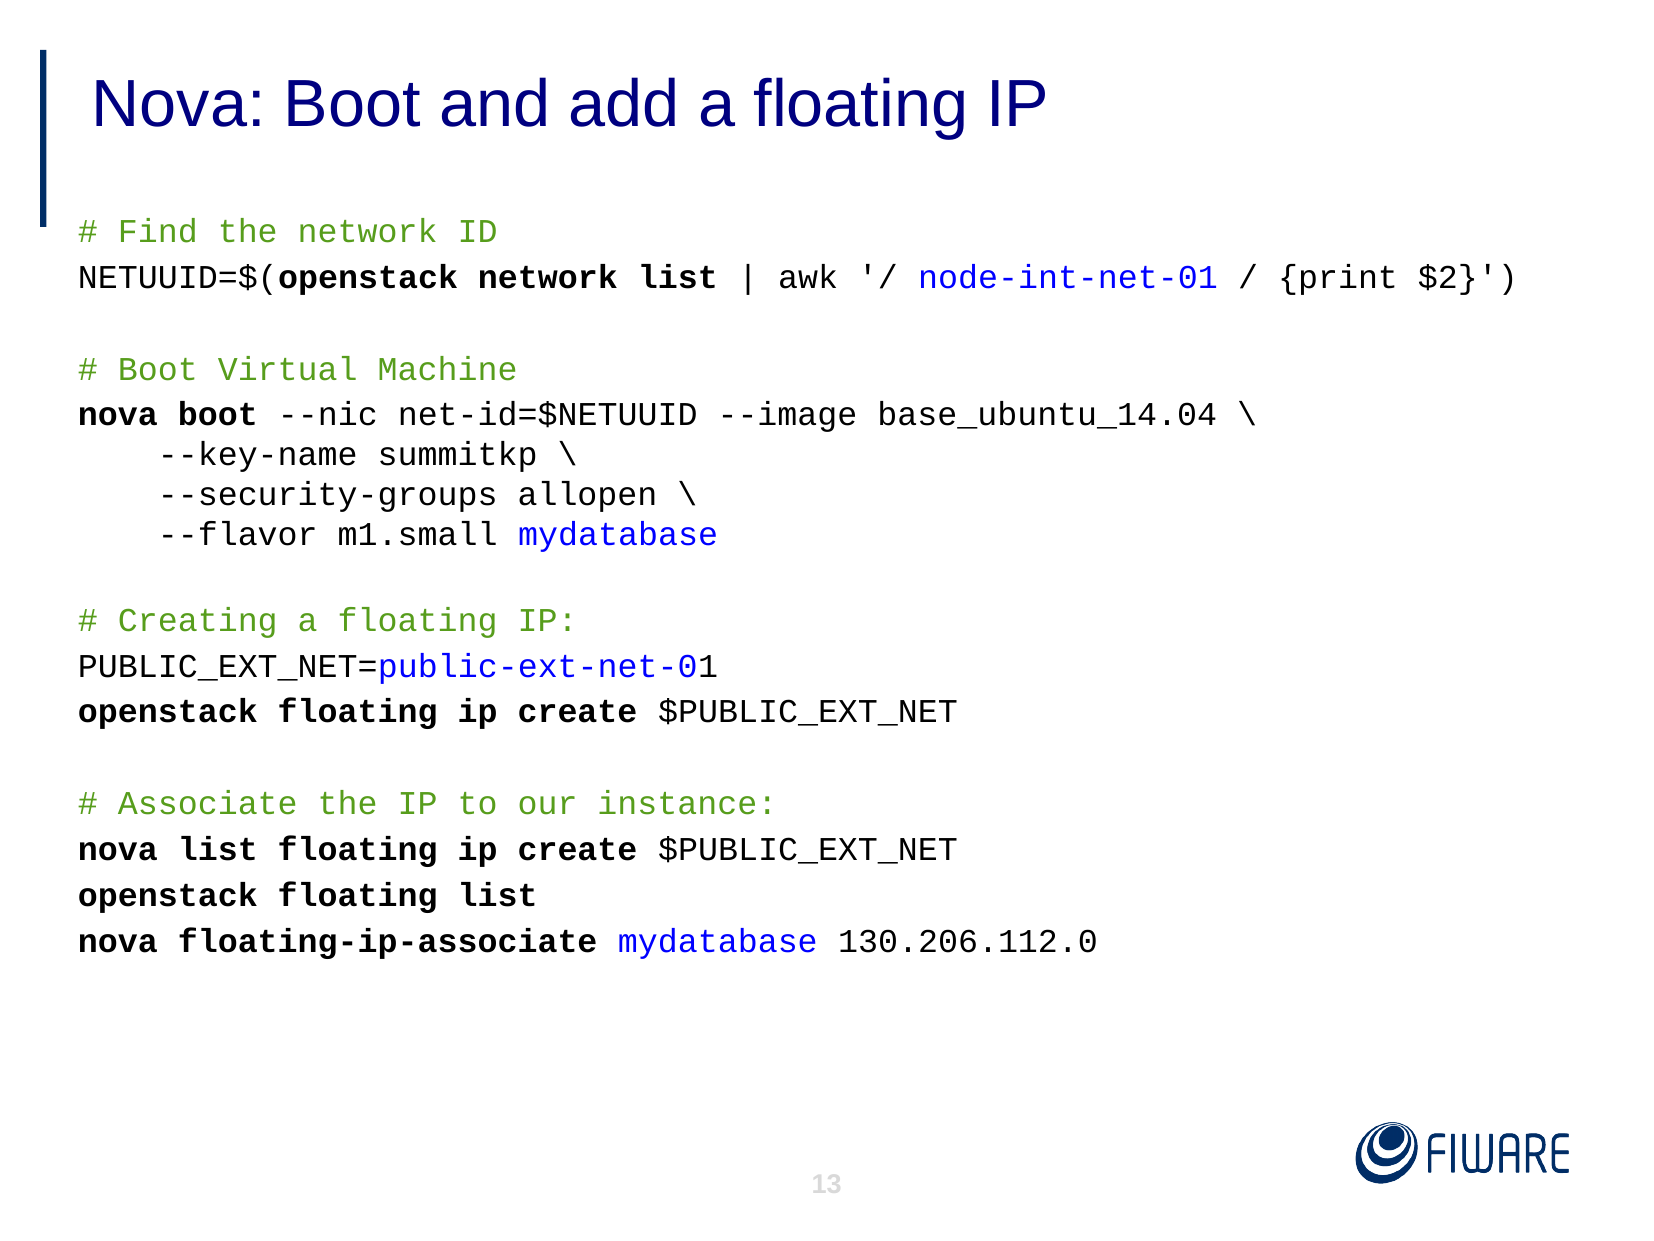

# Nova: Boot and add a floating IP
# Find the network ID
NETUUID=$(openstack network list | awk '/ node-int-net-01 / {print $2}')
# Boot Virtual Machine
nova boot --nic net-id=$NETUUID --image base_ubuntu_14.04 \
 --key-name summitkp \
 --security-groups allopen \
 --flavor m1.small mydatabase
# Creating a floating IP:
PUBLIC_EXT_NET=public-ext-net-01
openstack floating ip create $PUBLIC_EXT_NET
# Associate the IP to our instance:
nova list floating ip create $PUBLIC_EXT_NET
openstack floating list
nova floating-ip-associate mydatabase 130.206.112.0